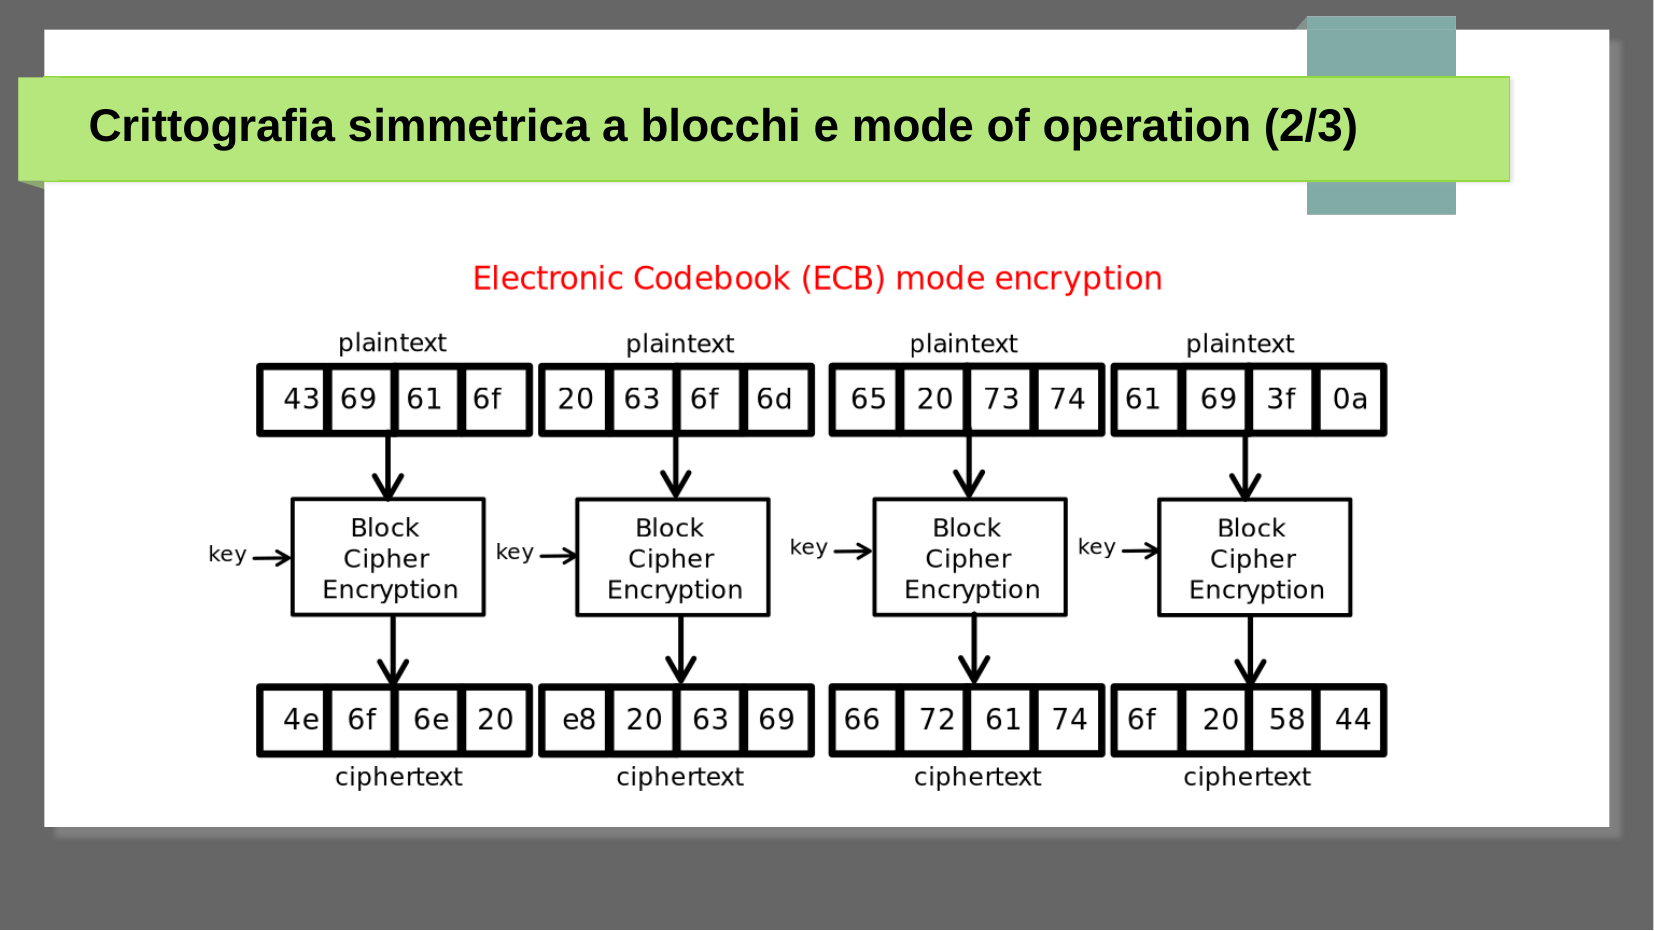

# Crittografia simmetrica a blocchi e mode of operation (2/3)